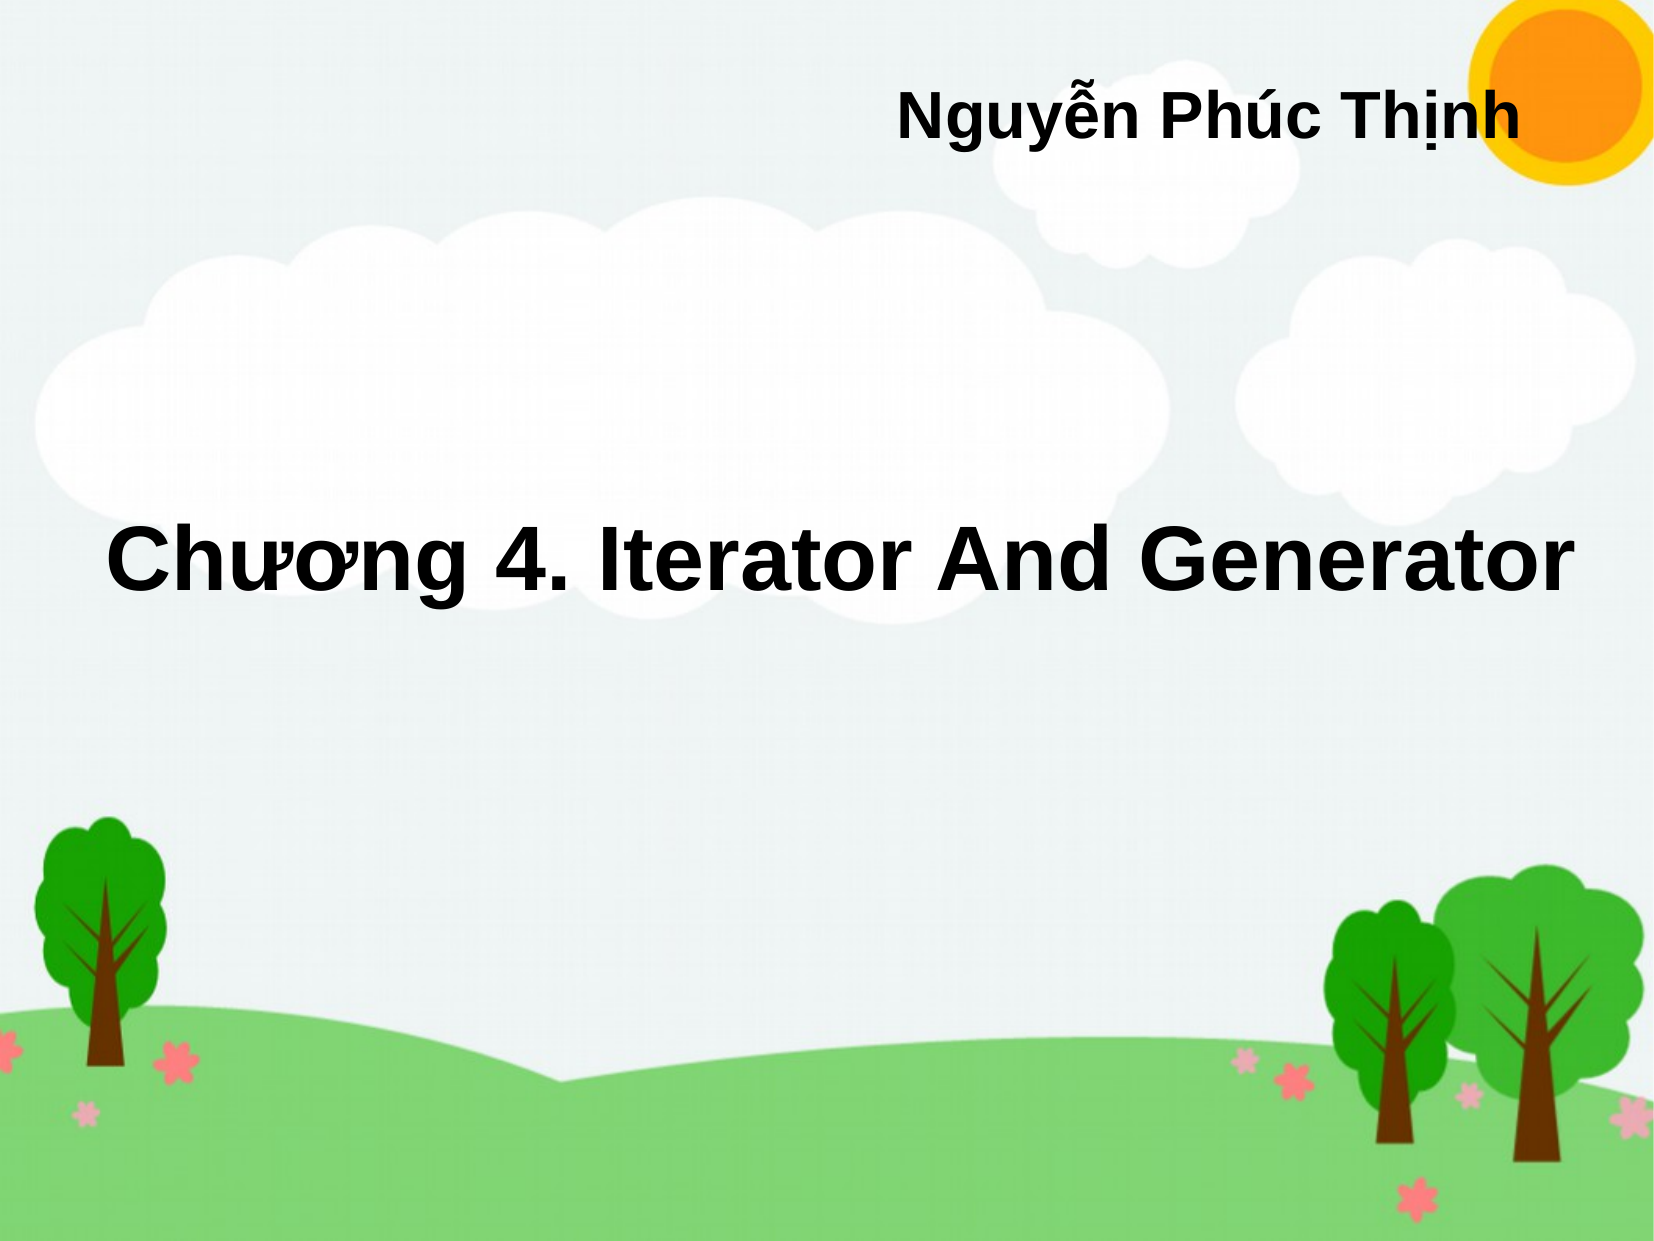

Nguyễn Phúc Thịnh
# Chương 4. Iterator And Generator